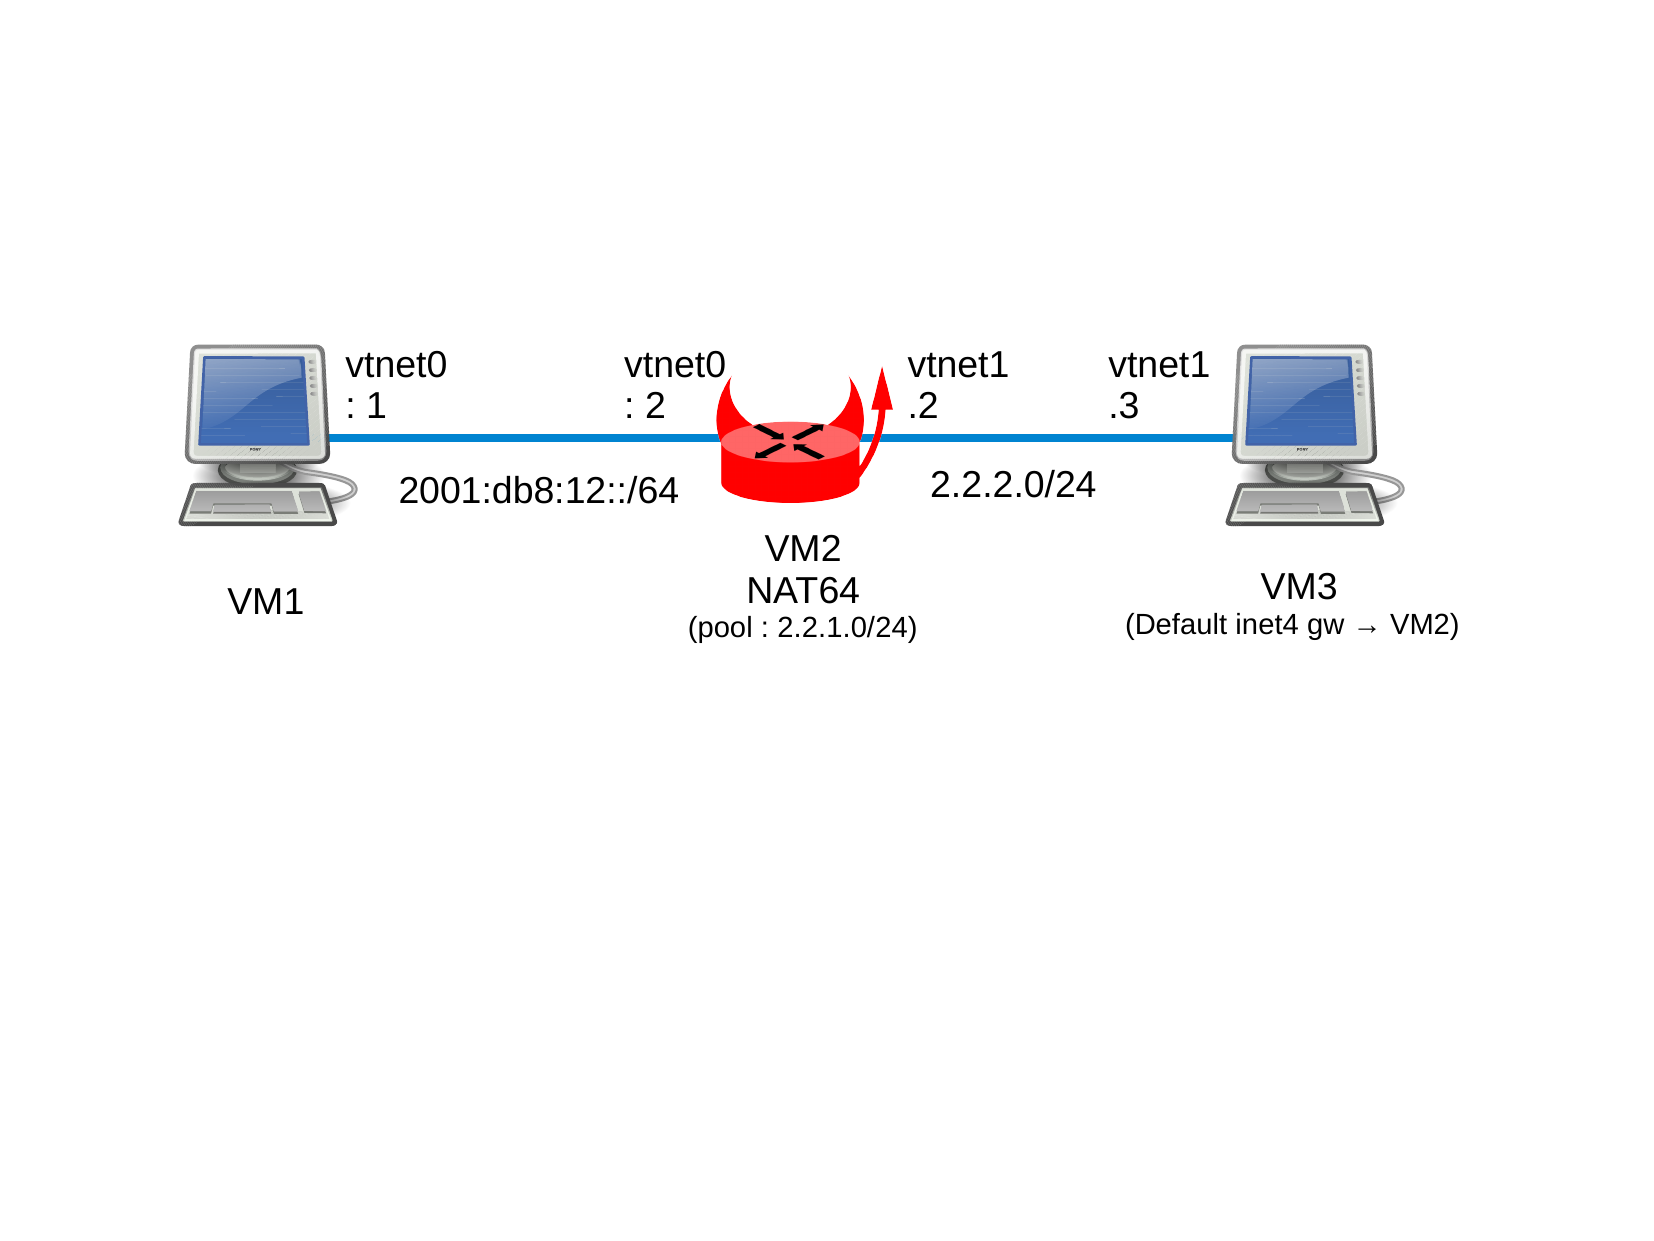

vtnet0
: 1
vtnet0
: 2
vtnet1
.2
vtnet1
.3
2.2.2.0/24
2001:db8:12::/64
VM2
NAT64
(pool : 2.2.1.0/24)
VM3
(Default inet4 gw → VM2)
VM1